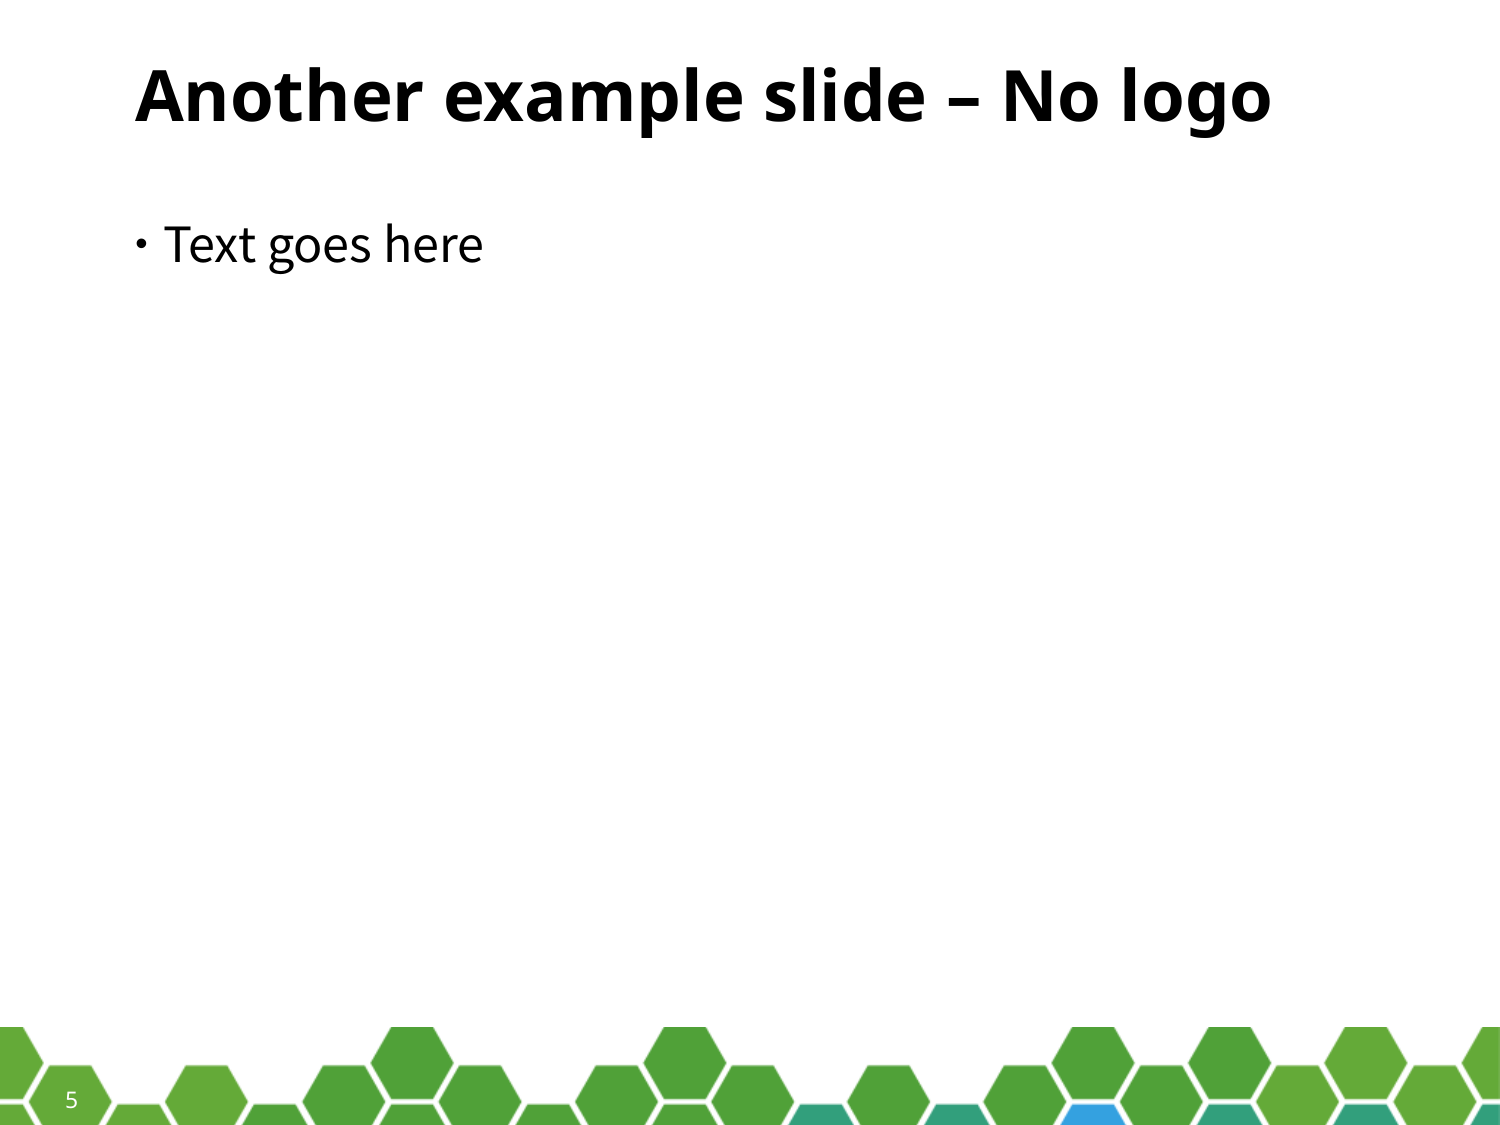

# Another example slide – No logo
Text goes here